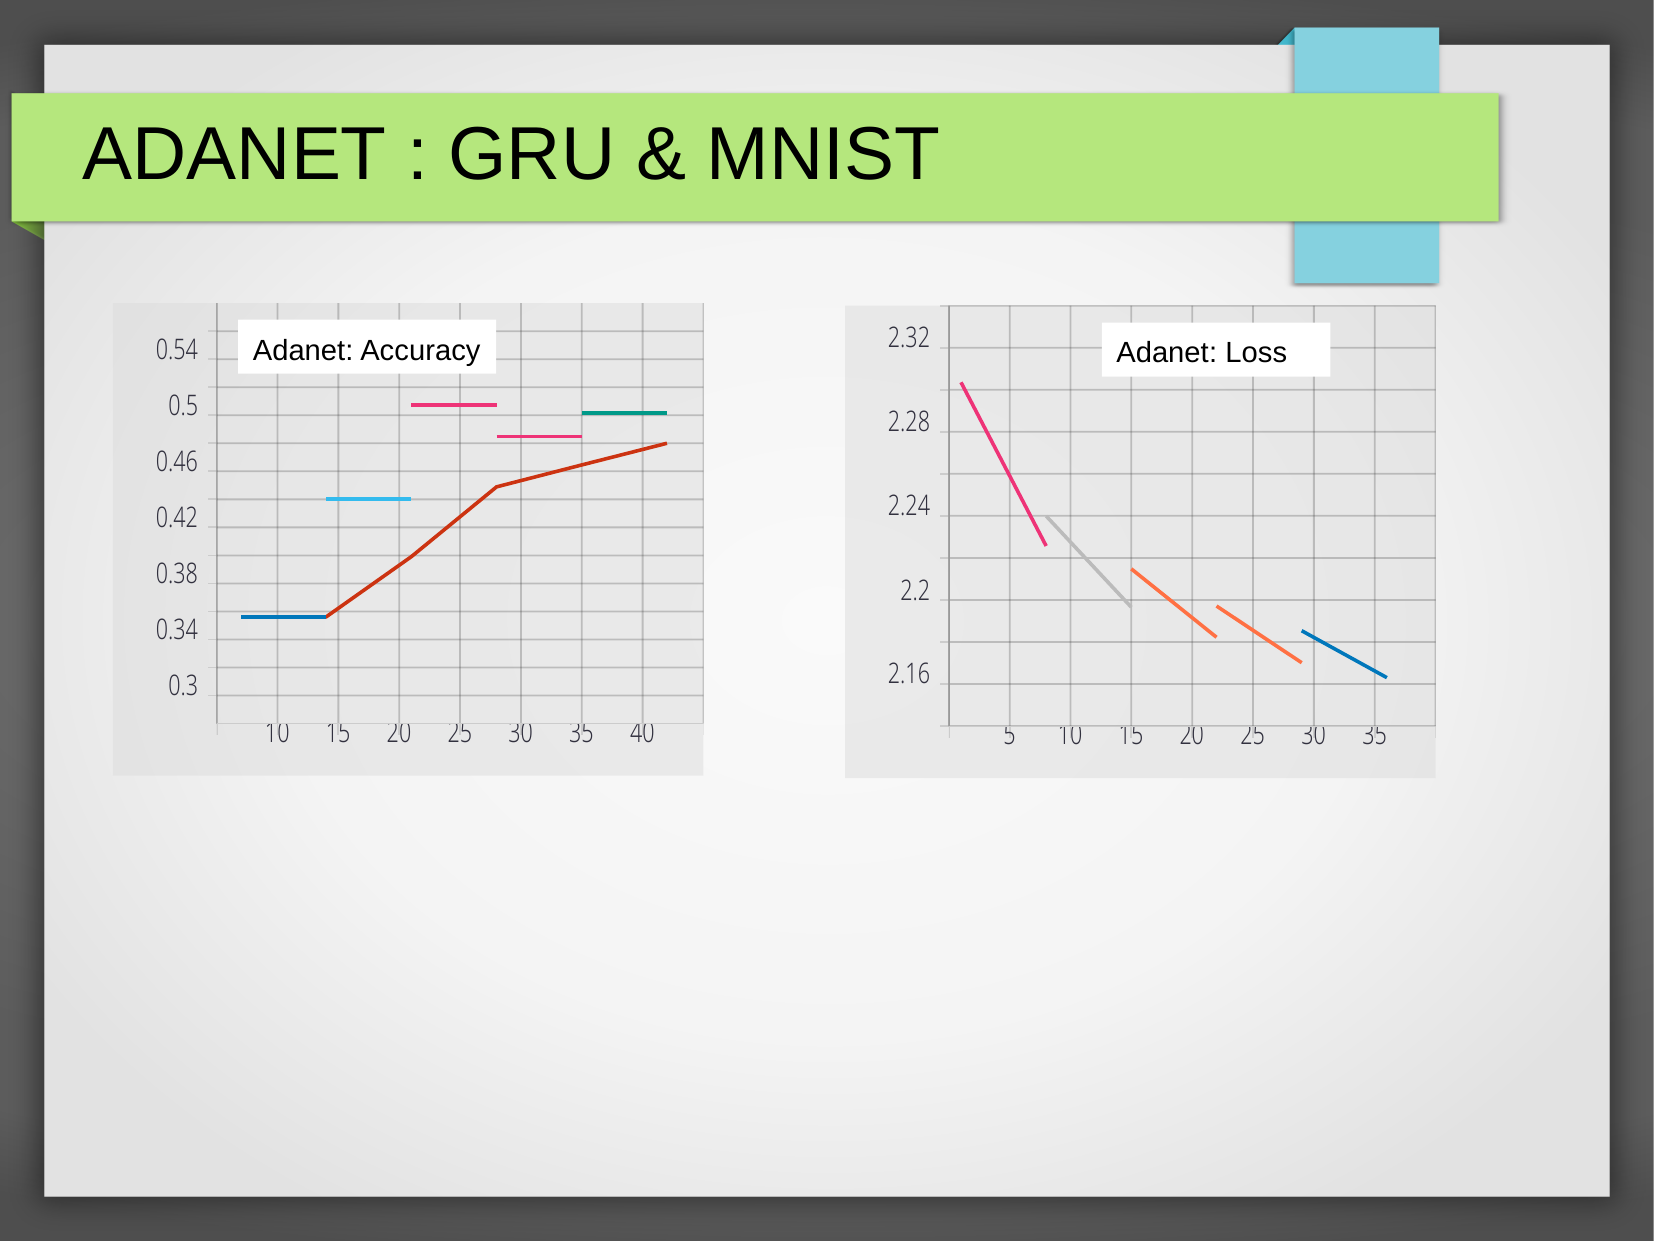

# ADANET : GRU & MNIST
Adanet: Accuracy
Adanet: Loss